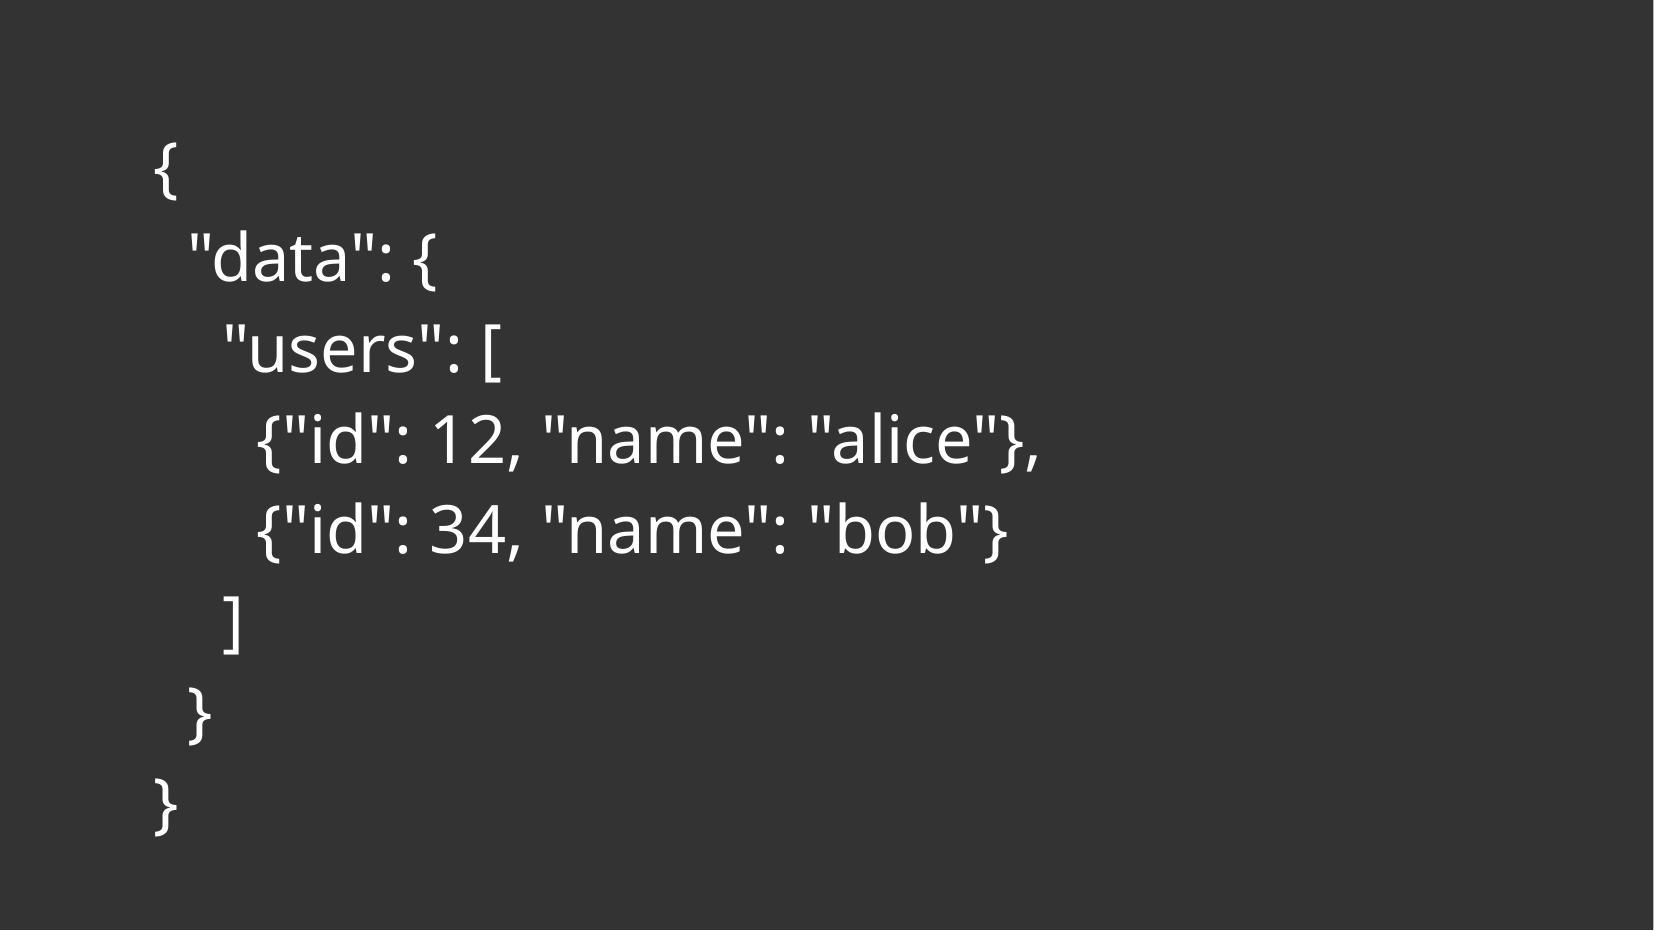

{
 "data": {
 "users": [
 {"id": 12, "name": "alice"},
 {"id": 34, "name": "bob"}
 ]
 }
}
#